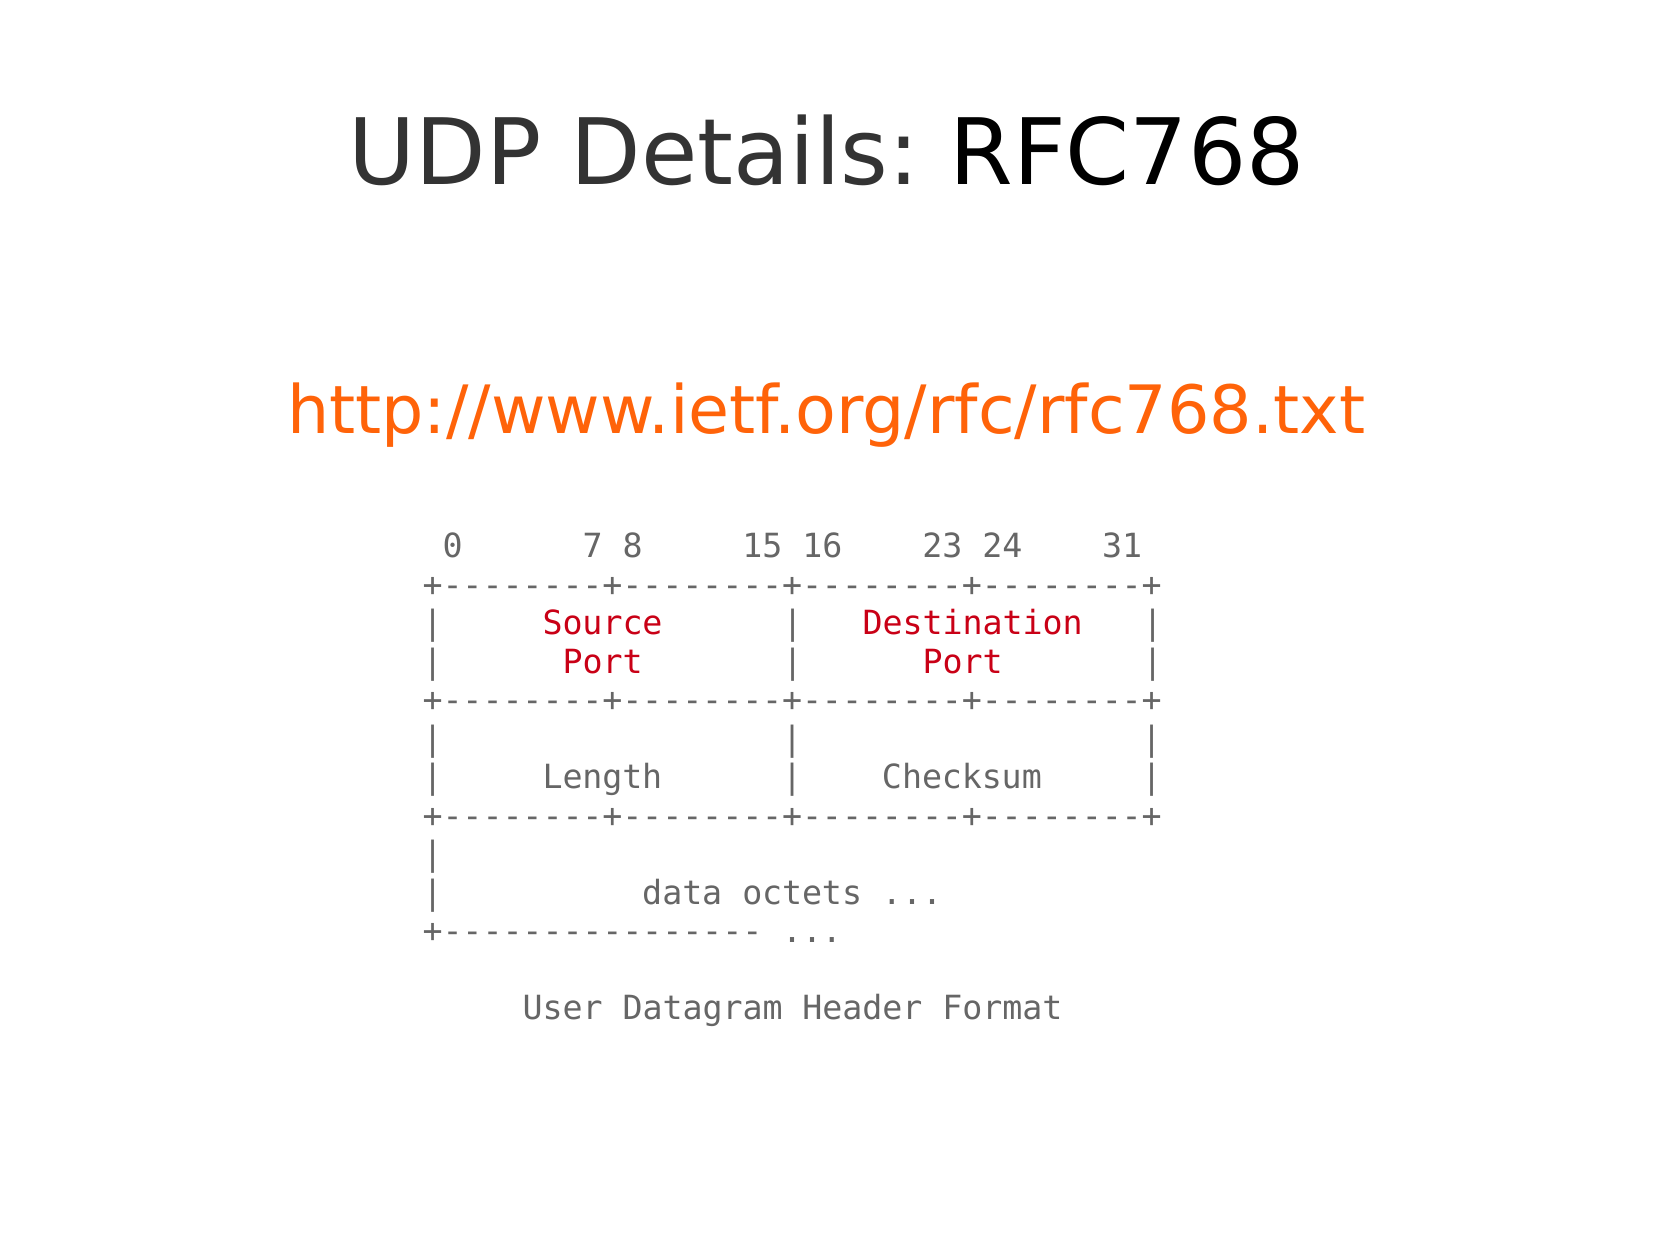

# UDP Details: RFC768
http://www.ietf.org/rfc/rfc768.txt
 0 7 8 15 16 23 24 31
 +--------+--------+--------+--------+
 | Source | Destination |
 | Port | Port |
 +--------+--------+--------+--------+
 | | |
 | Length | Checksum |
 +--------+--------+--------+--------+
 |
 | data octets ...
 +---------------- ...
 User Datagram Header Format